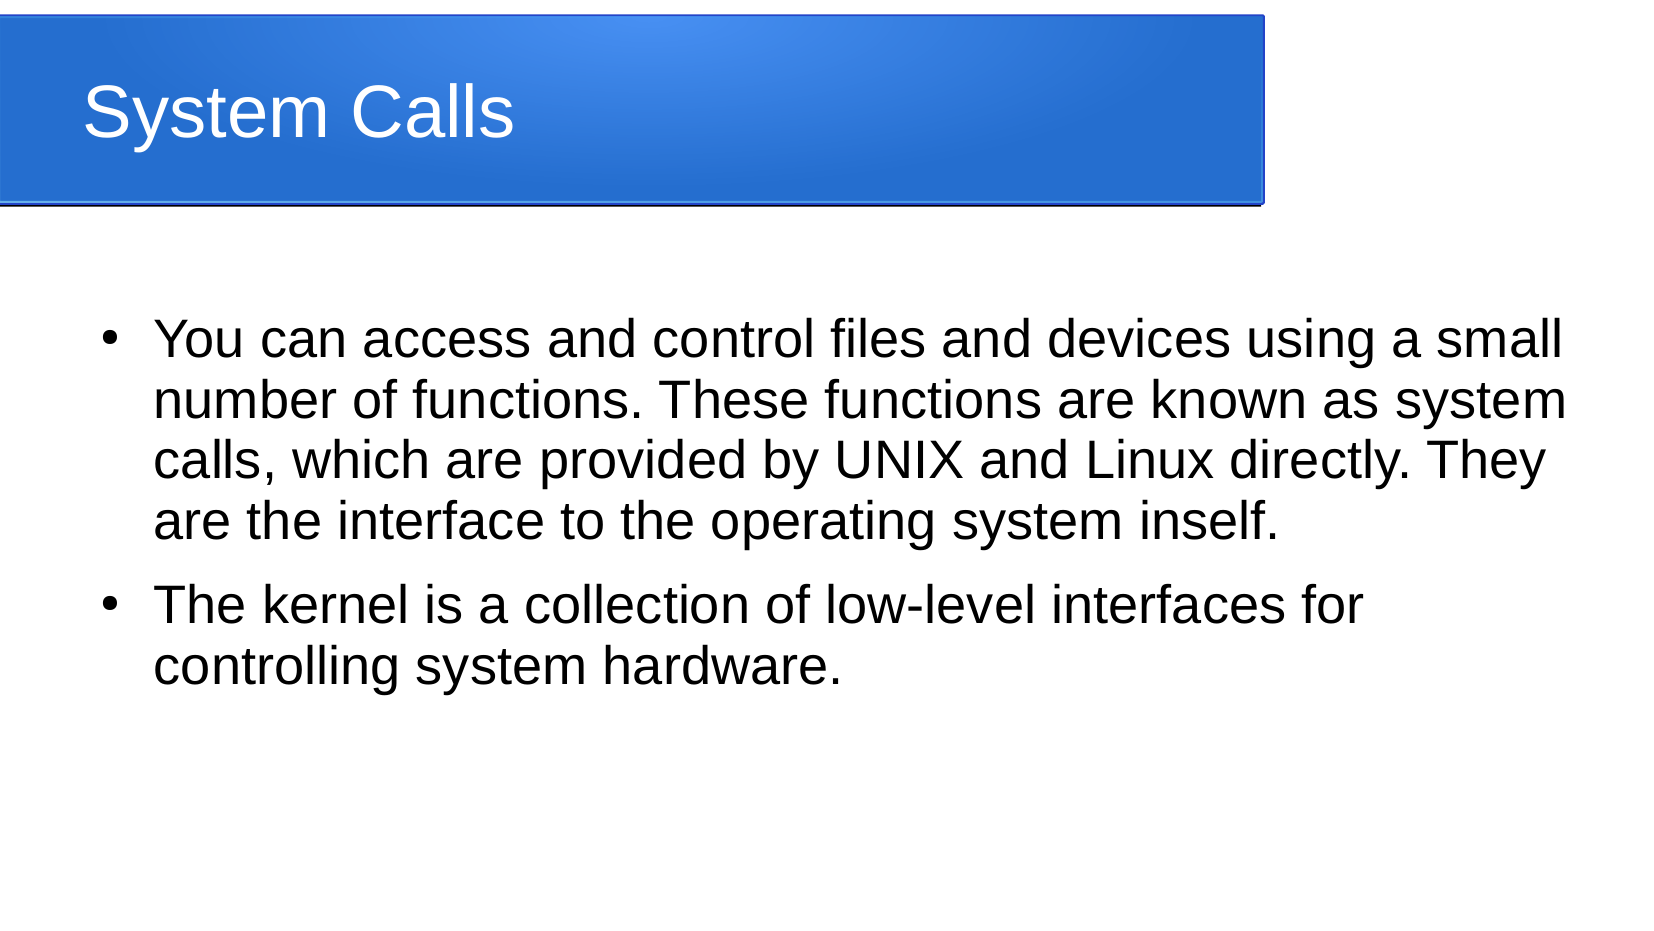

# System Calls
You can access and control files and devices using a small number of functions. These functions are known as system calls, which are provided by UNIX and Linux directly. They are the interface to the operating system inself.
The kernel is a collection of low-level interfaces for controlling system hardware.